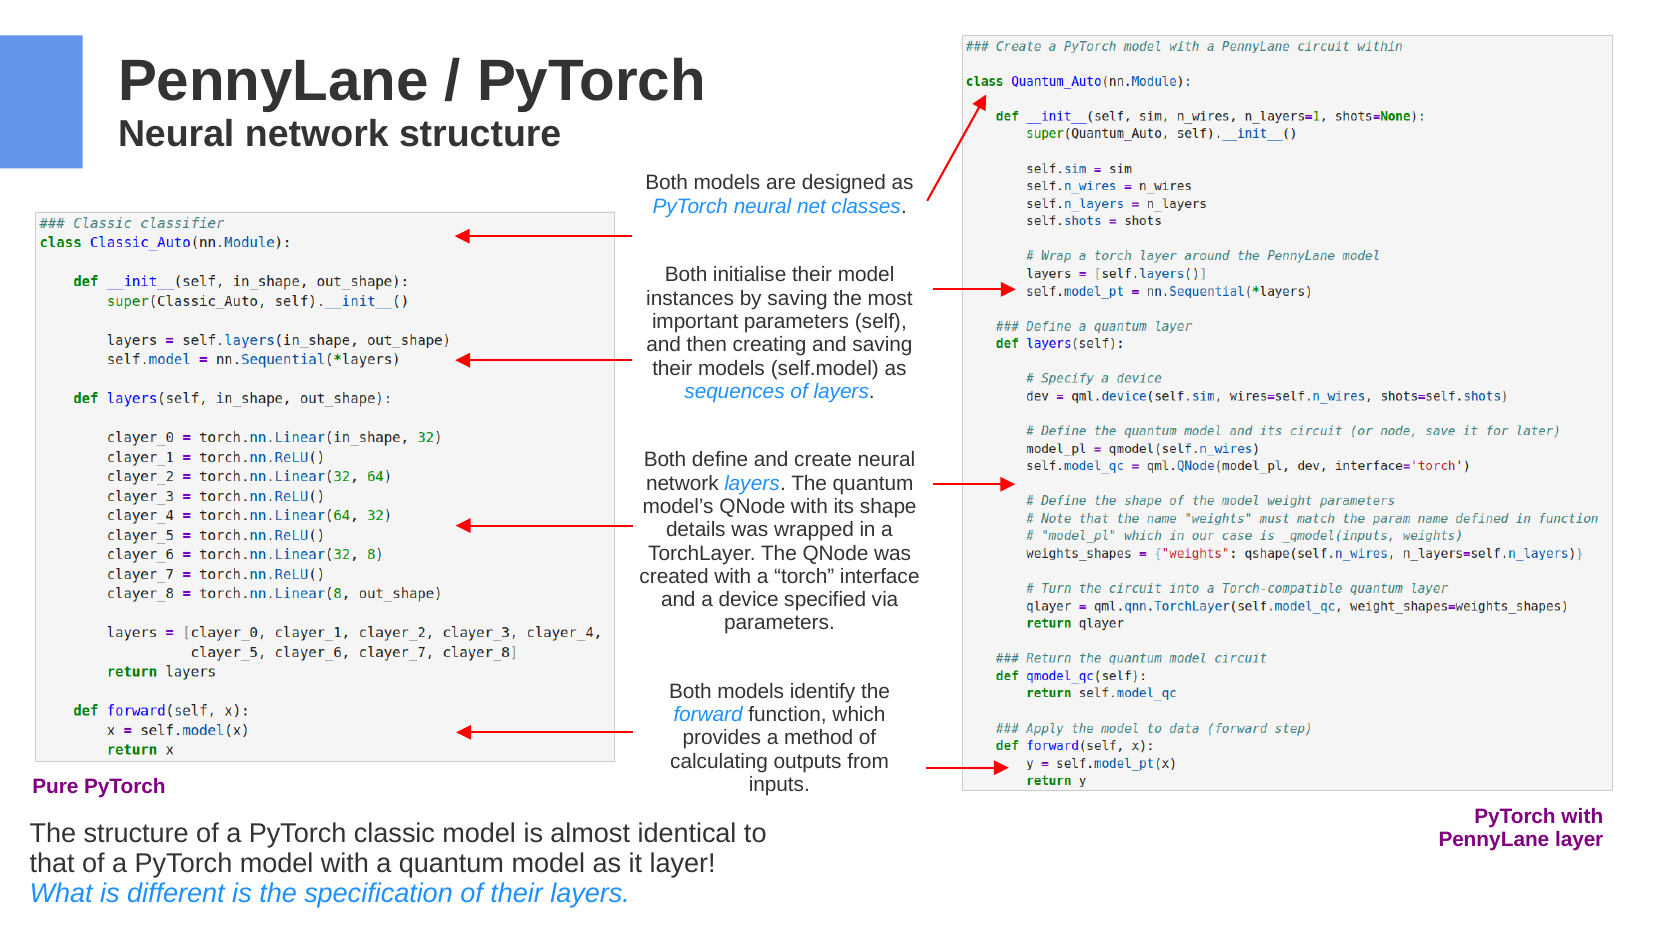

# PennyLane / PyTorch Neural network structure
Both models are designed as PyTorch neural net classes.
Both initialise their model instances by saving the most important parameters (self), and then creating and saving their models (self.model) as sequences of layers.
Both define and create neural network layers. The quantum model’s QNode with its shape details was wrapped in a TorchLayer. The QNode was created with a “torch” interface and a device specified via parameters.
Both models identify the forward function, which provides a method of calculating outputs from inputs.
Pure PyTorch
PyTorch with
PennyLane layer
The structure of a PyTorch classic model is almost identical to that of a PyTorch model with a quantum model as it layer!
What is different is the specification of their layers.
5